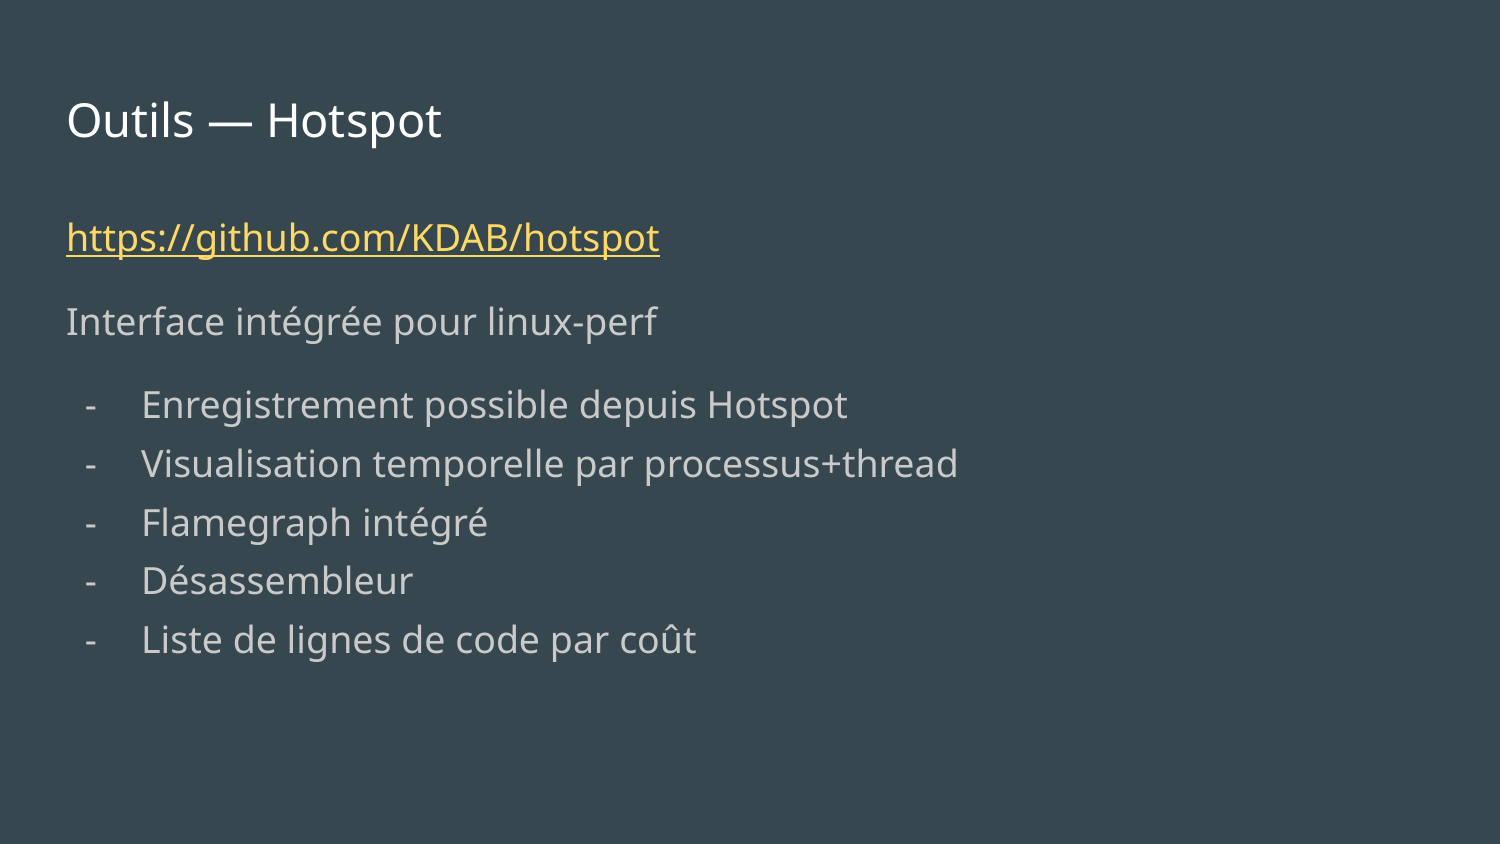

Outils — Hotspot
# https://github.com/KDAB/hotspot
Interface intégrée pour linux-perf
Enregistrement possible depuis Hotspot
Visualisation temporelle par processus+thread
Flamegraph intégré
Désassembleur
Liste de lignes de code par coût